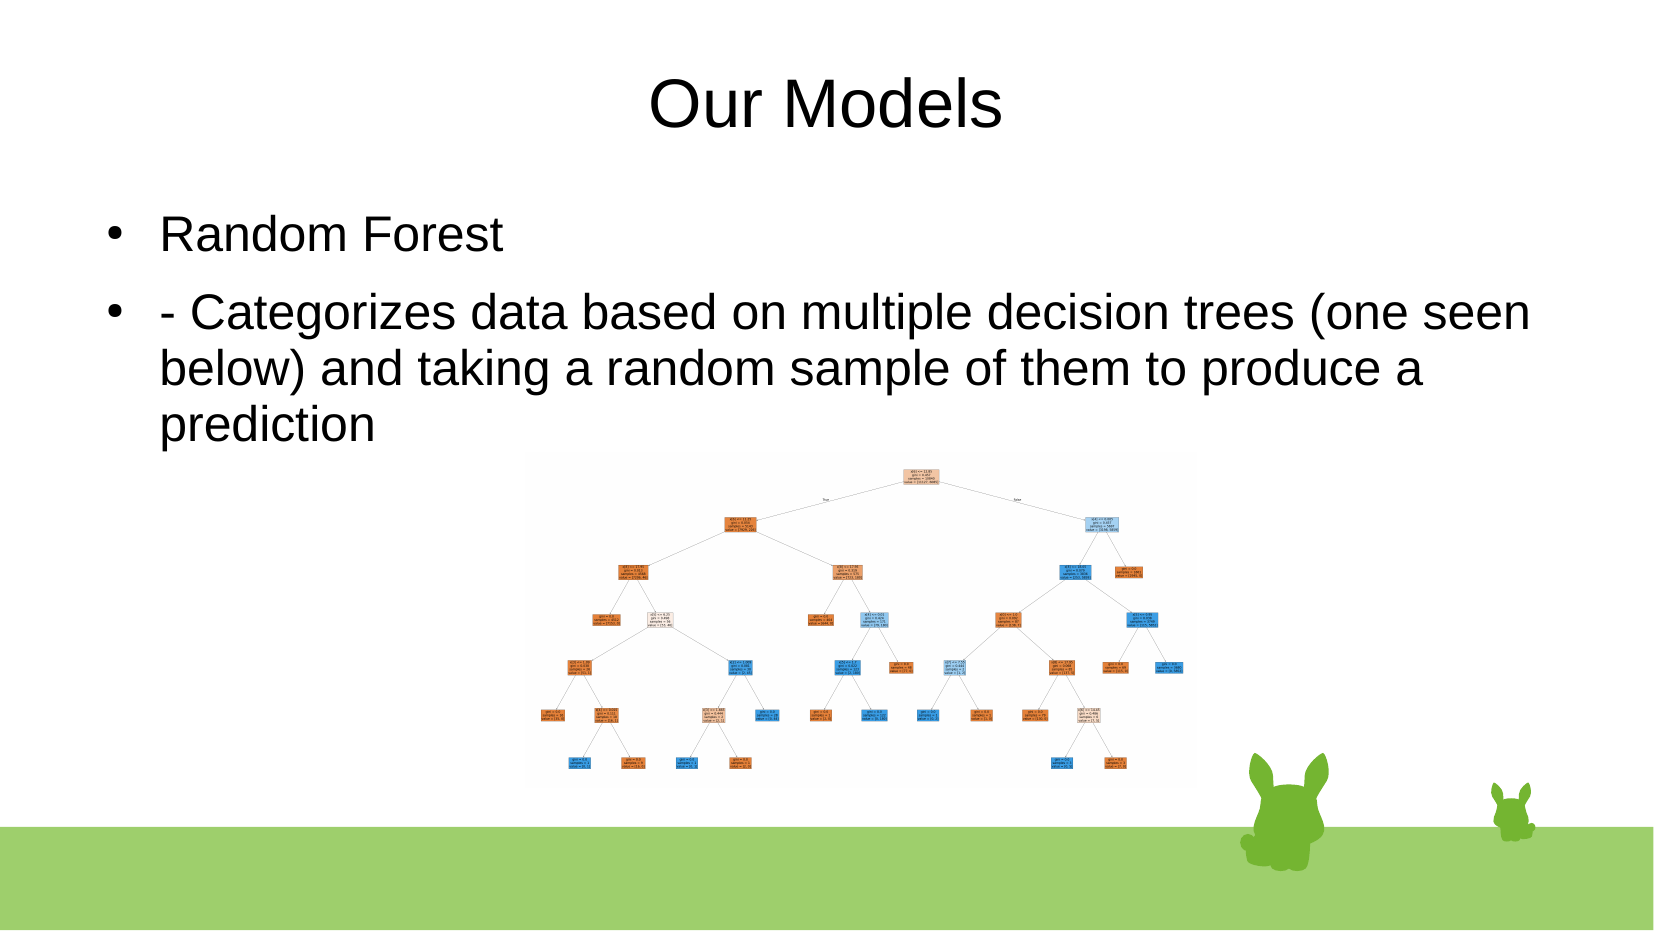

# Our Models
Random Forest
- Categorizes data based on multiple decision trees (one seen below) and taking a random sample of them to produce a prediction